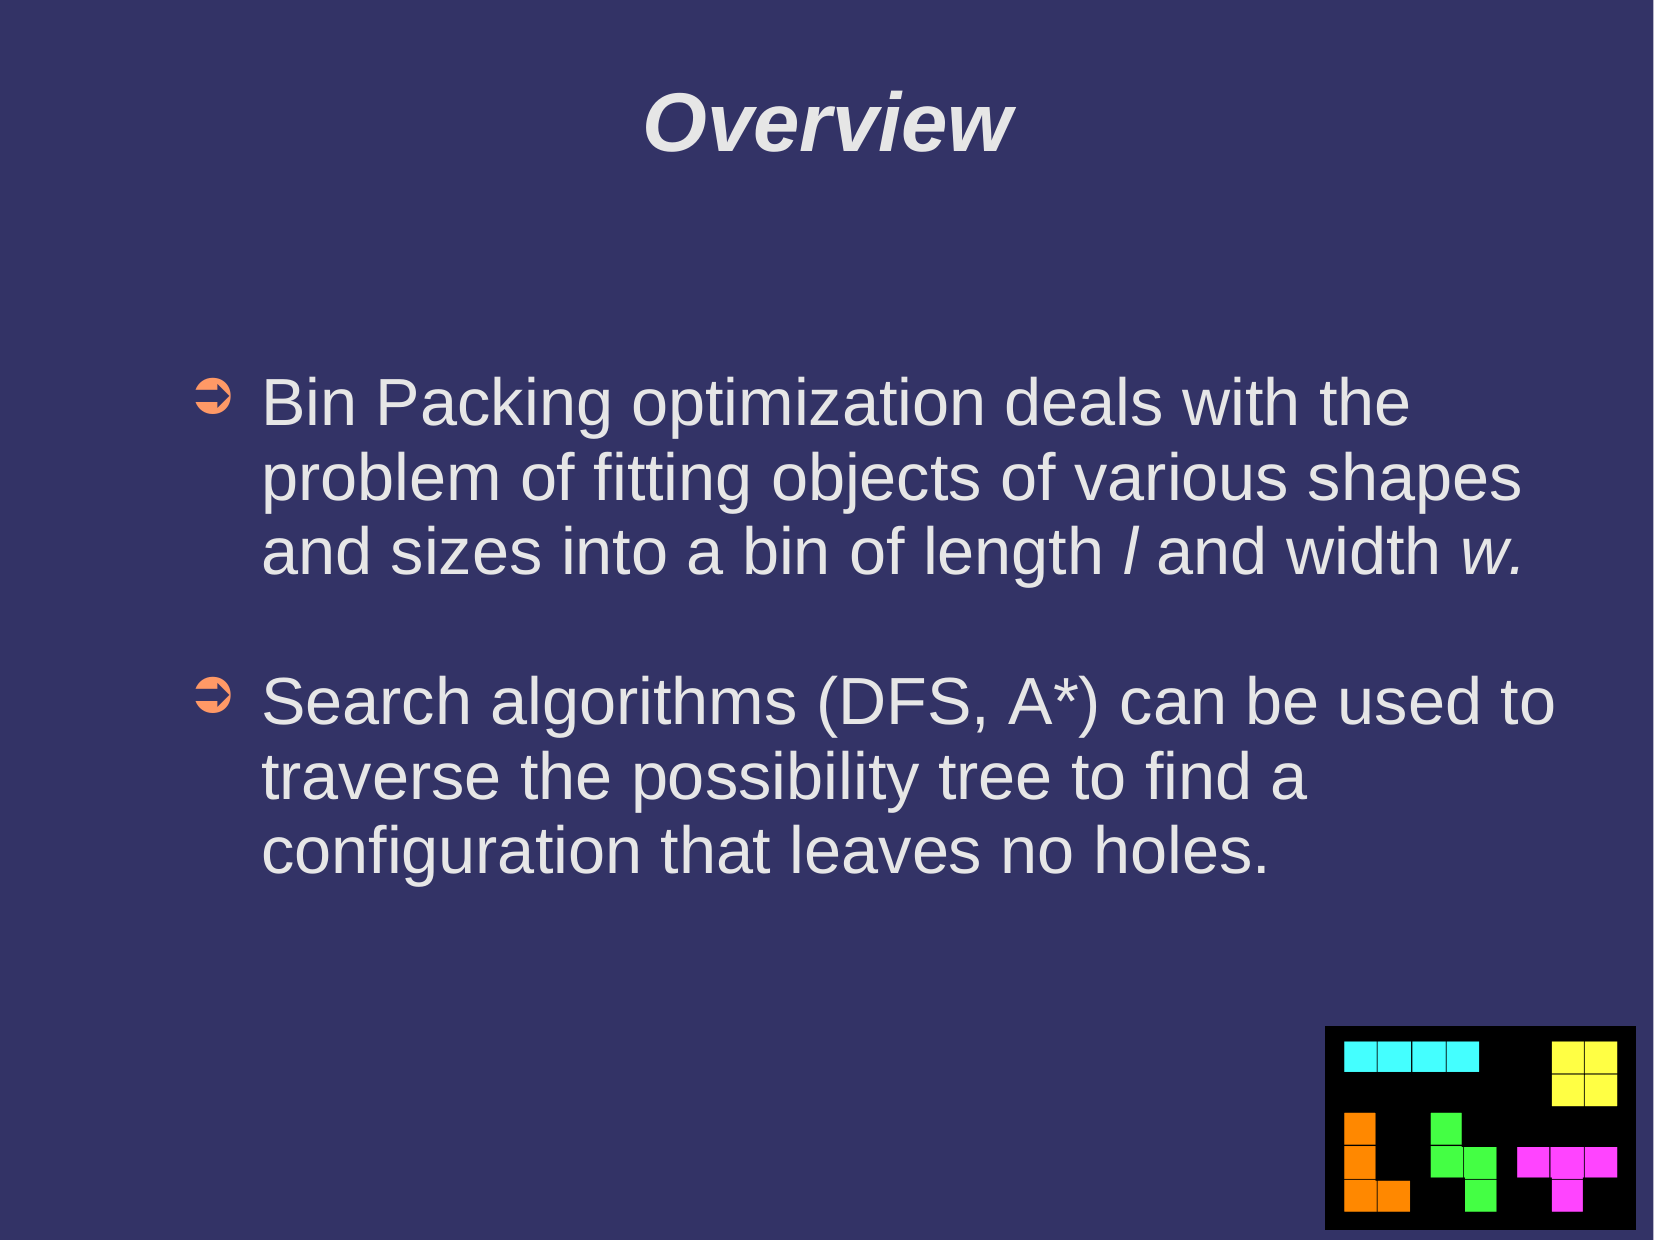

# Overview
Bin Packing optimization deals with the problem of fitting objects of various shapes and sizes into a bin of length l and width w.
Search algorithms (DFS, A*) can be used to traverse the possibility tree to find a configuration that leaves no holes.